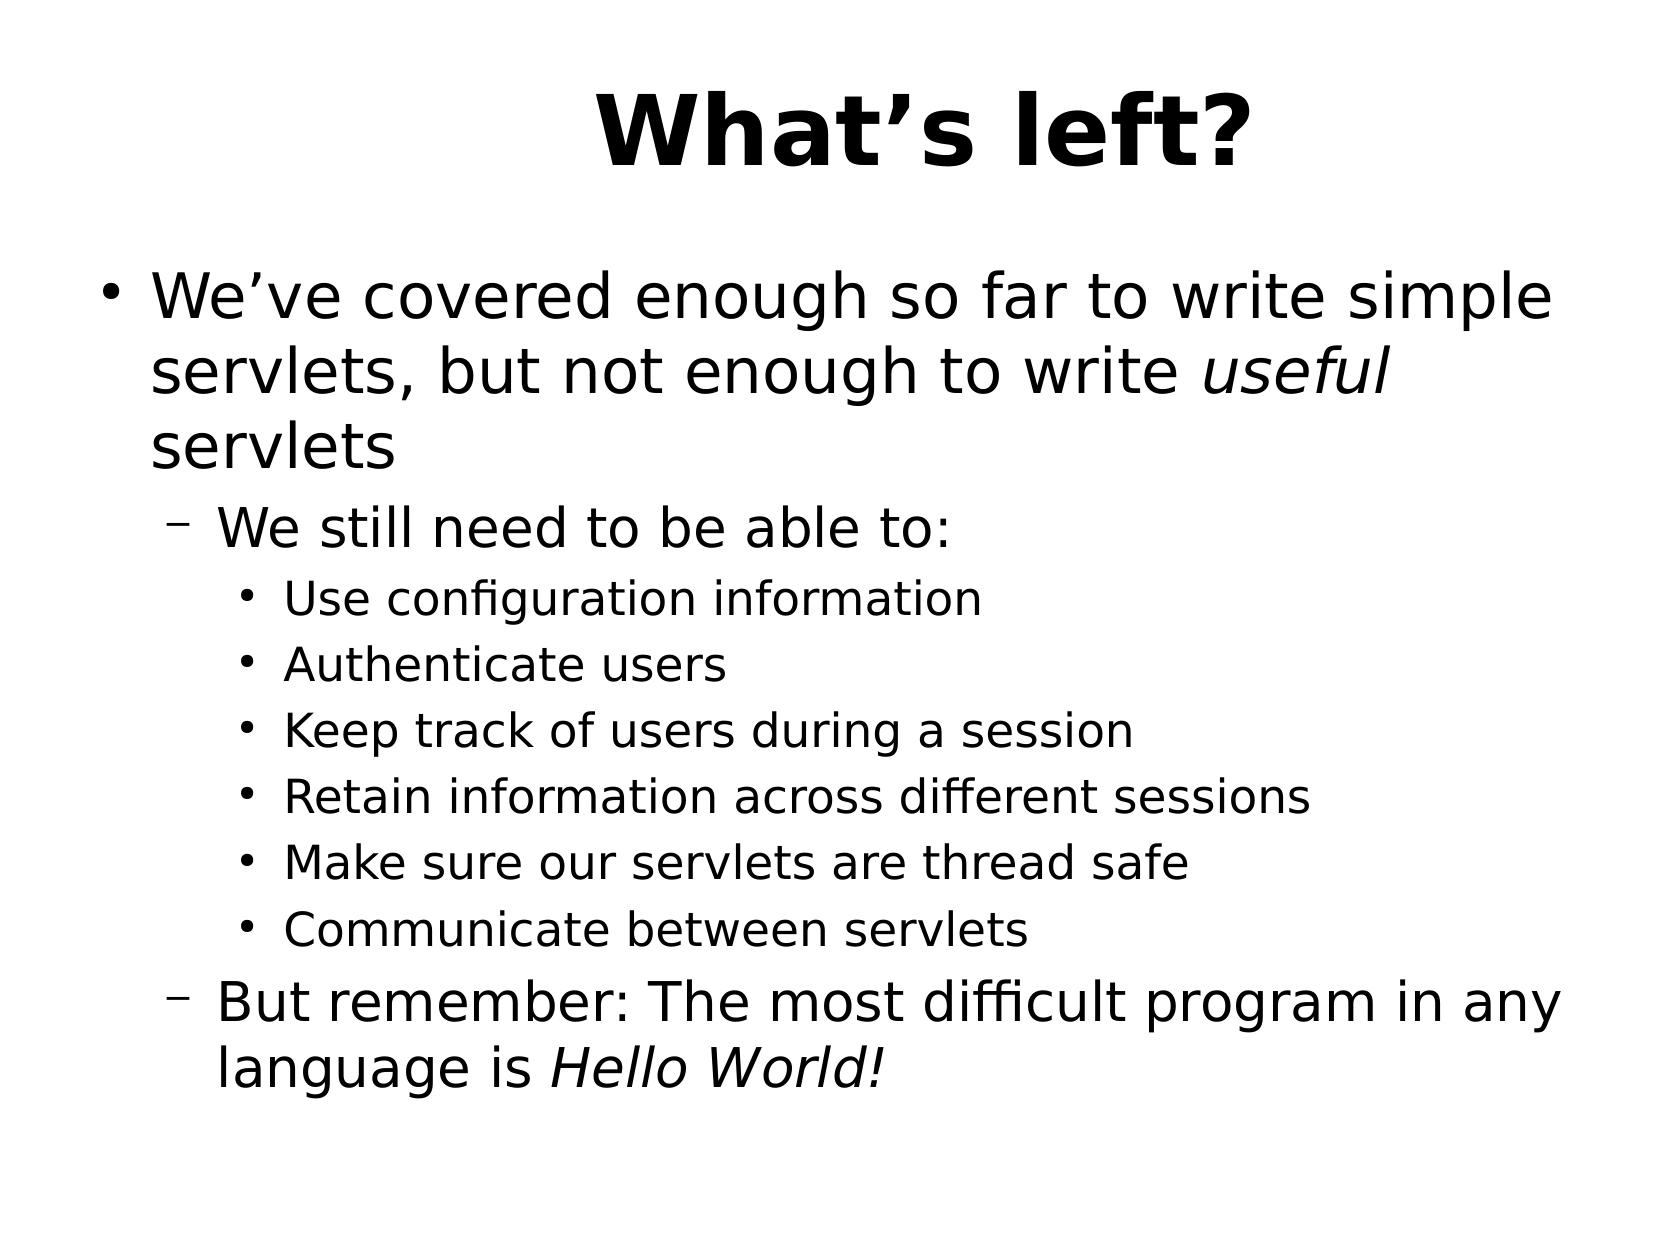

# What’s left?
We’ve covered enough so far to write simple servlets, but not enough to write useful servlets
We still need to be able to:
Use configuration information
Authenticate users
Keep track of users during a session
Retain information across different sessions
Make sure our servlets are thread safe
Communicate between servlets
But remember: The most difficult program in any language is Hello World!